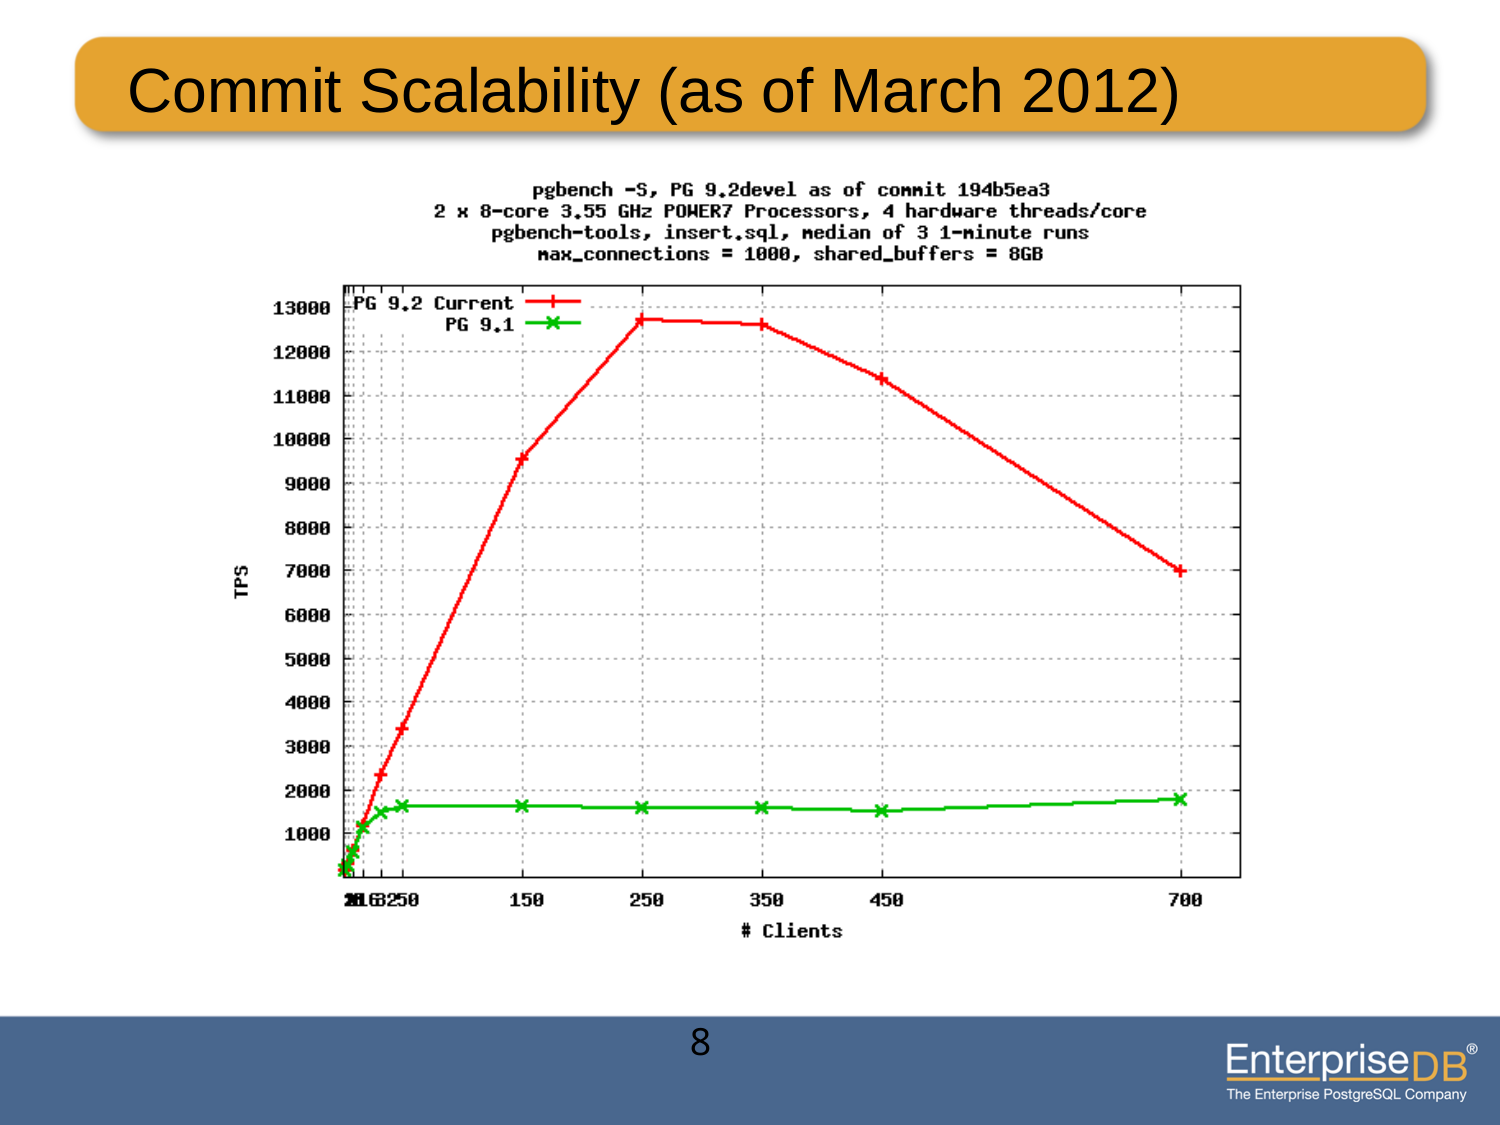

# Commit Scalability (as of March 2012)